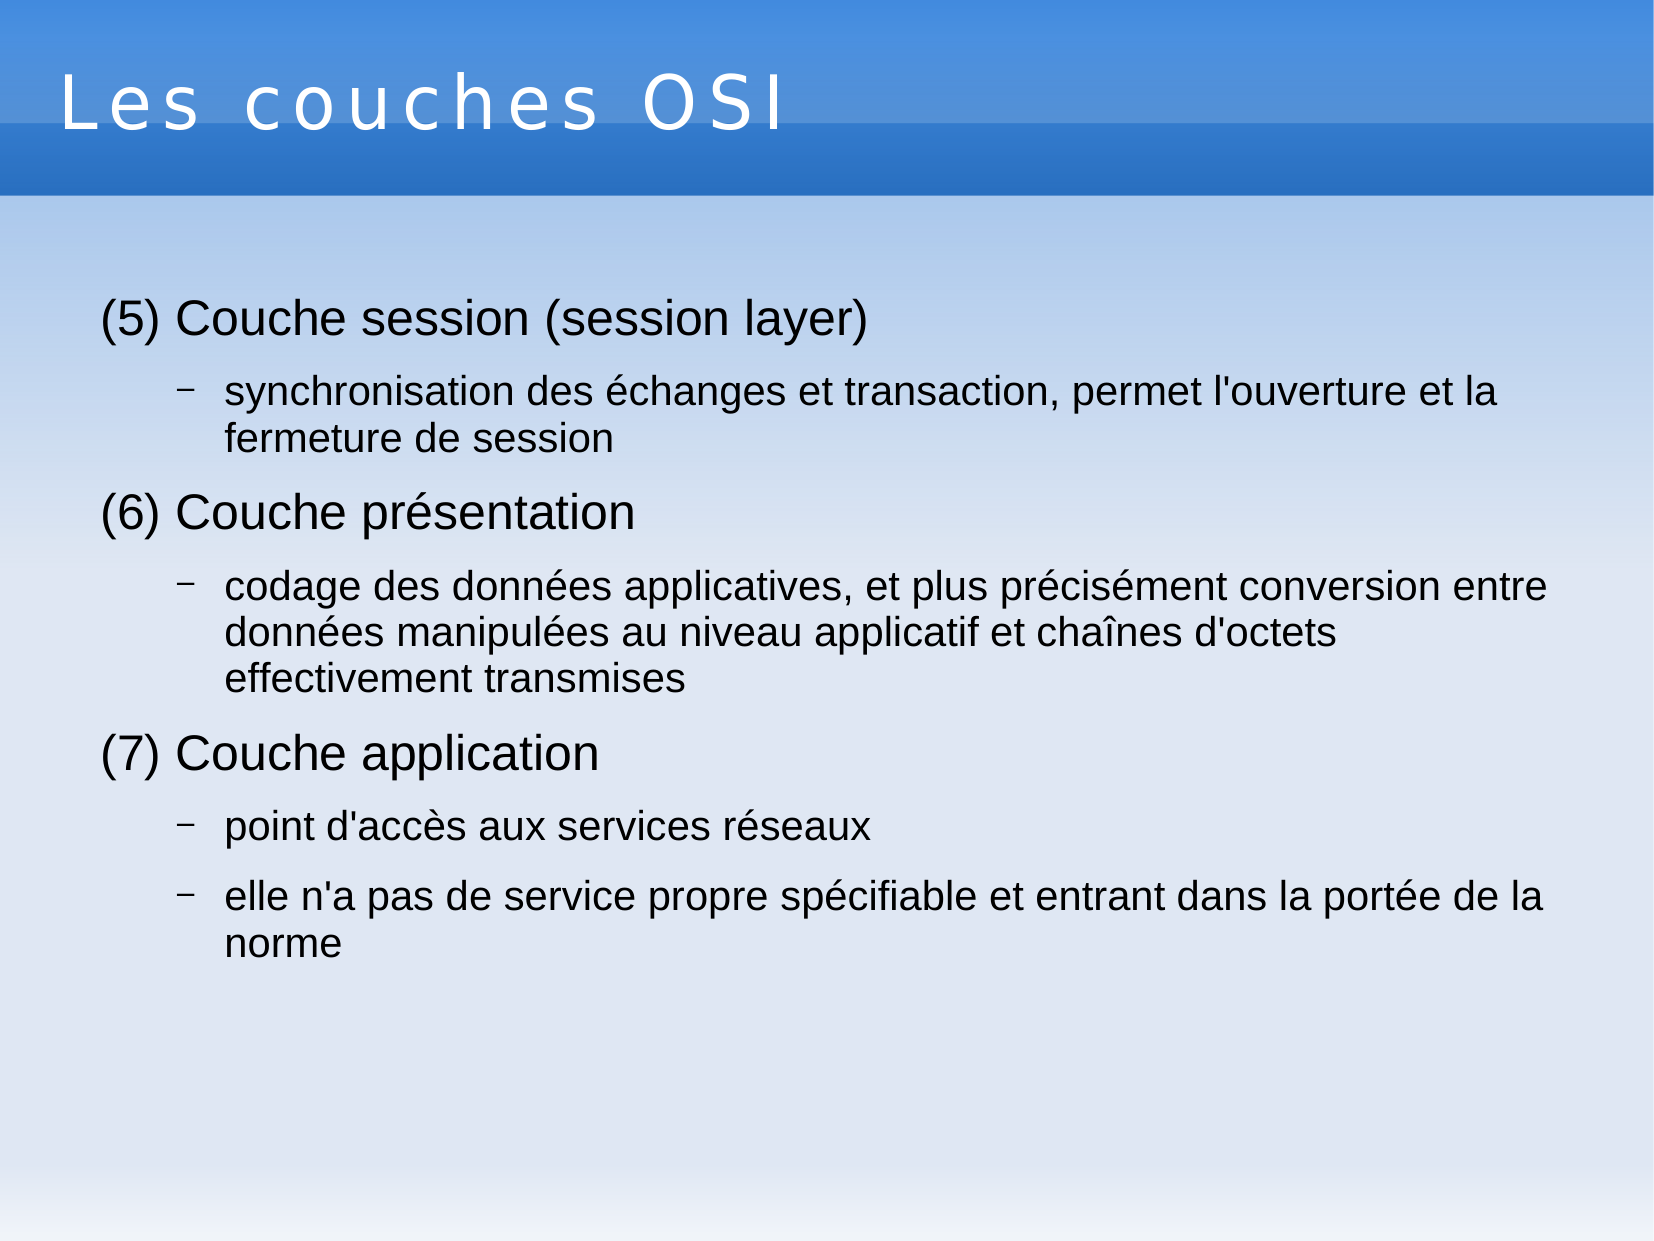

# Les couches OSI
(5) Couche session (session layer)
synchronisation des échanges et transaction, permet l'ouverture et la fermeture de session
(6) Couche présentation
codage des données applicatives, et plus précisément conversion entre données manipulées au niveau applicatif et chaînes d'octets effectivement transmises
(7) Couche application
point d'accès aux services réseaux
elle n'a pas de service propre spécifiable et entrant dans la portée de la norme